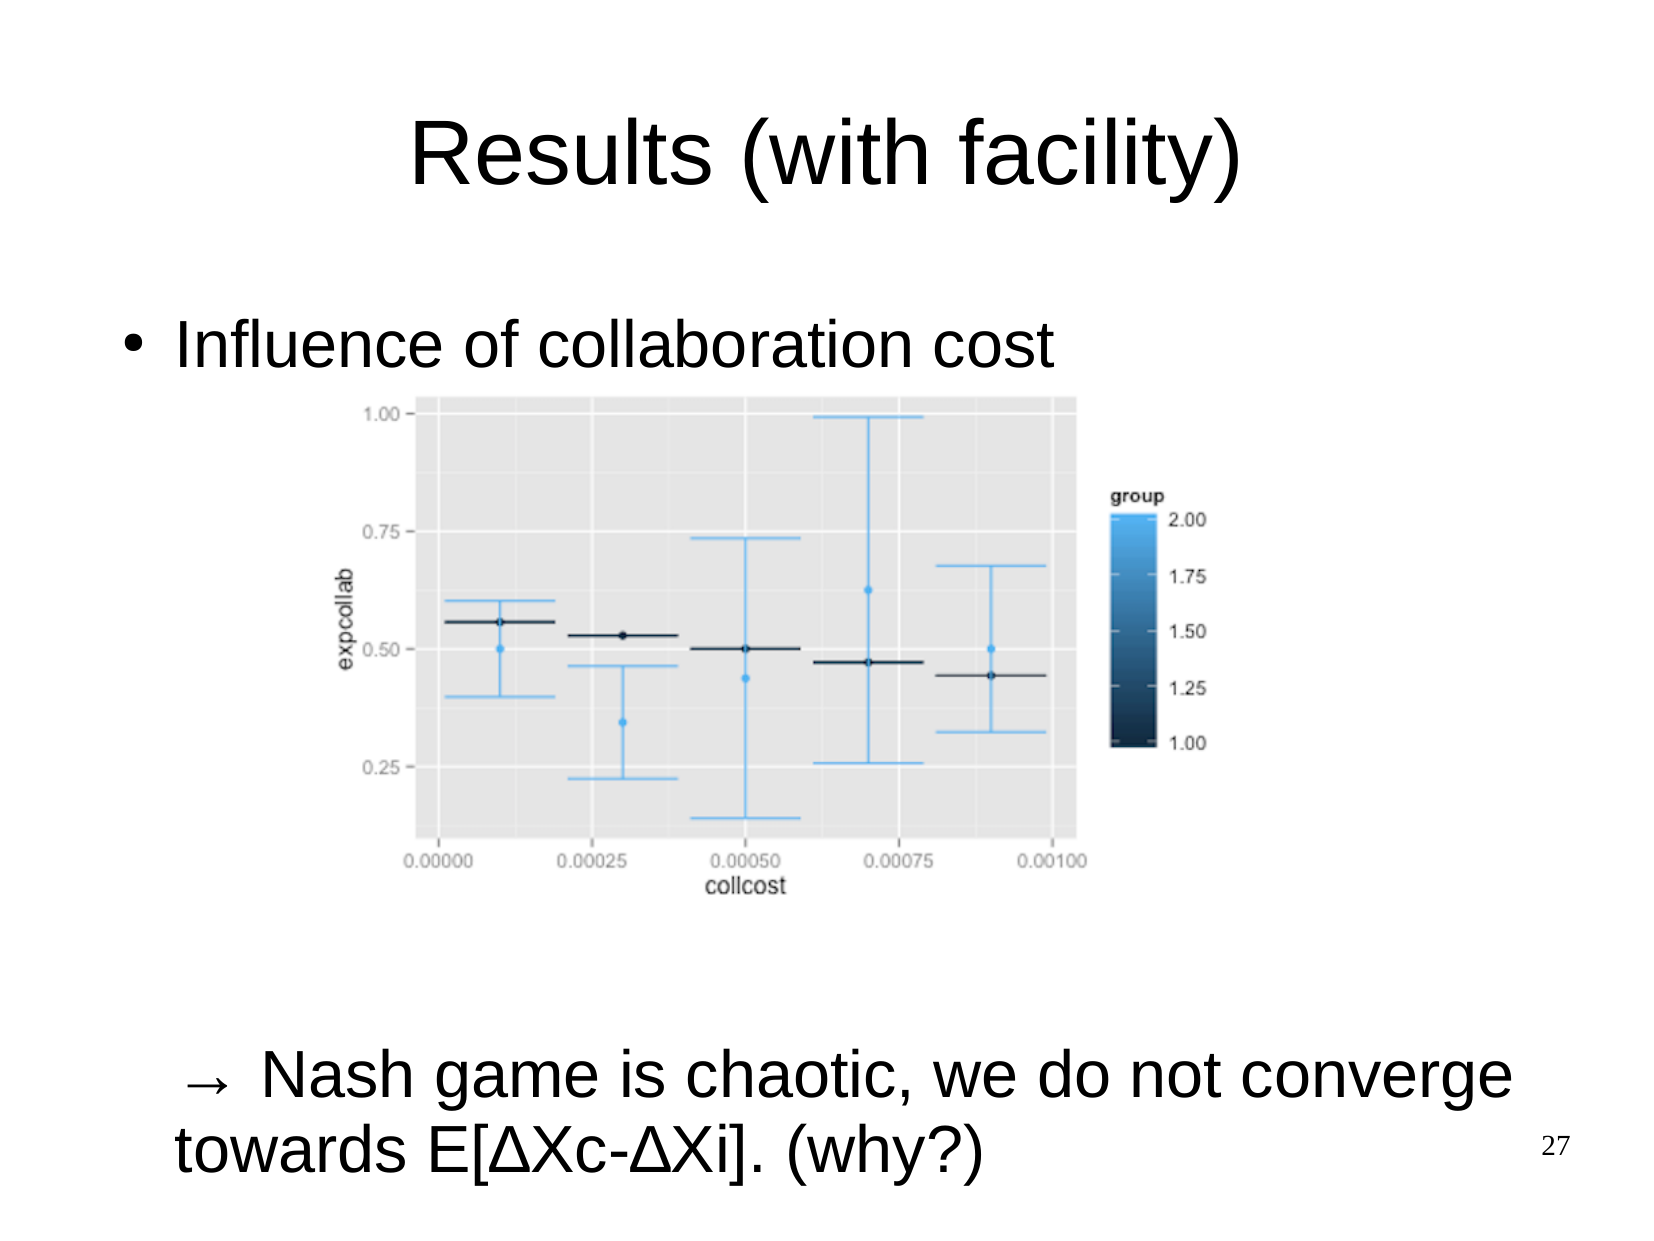

# Results (with facility)
Influence of collaboration cost
→ Nash game is chaotic, we do not converge towards E[∆Xc-∆Xi]. (why?)
27